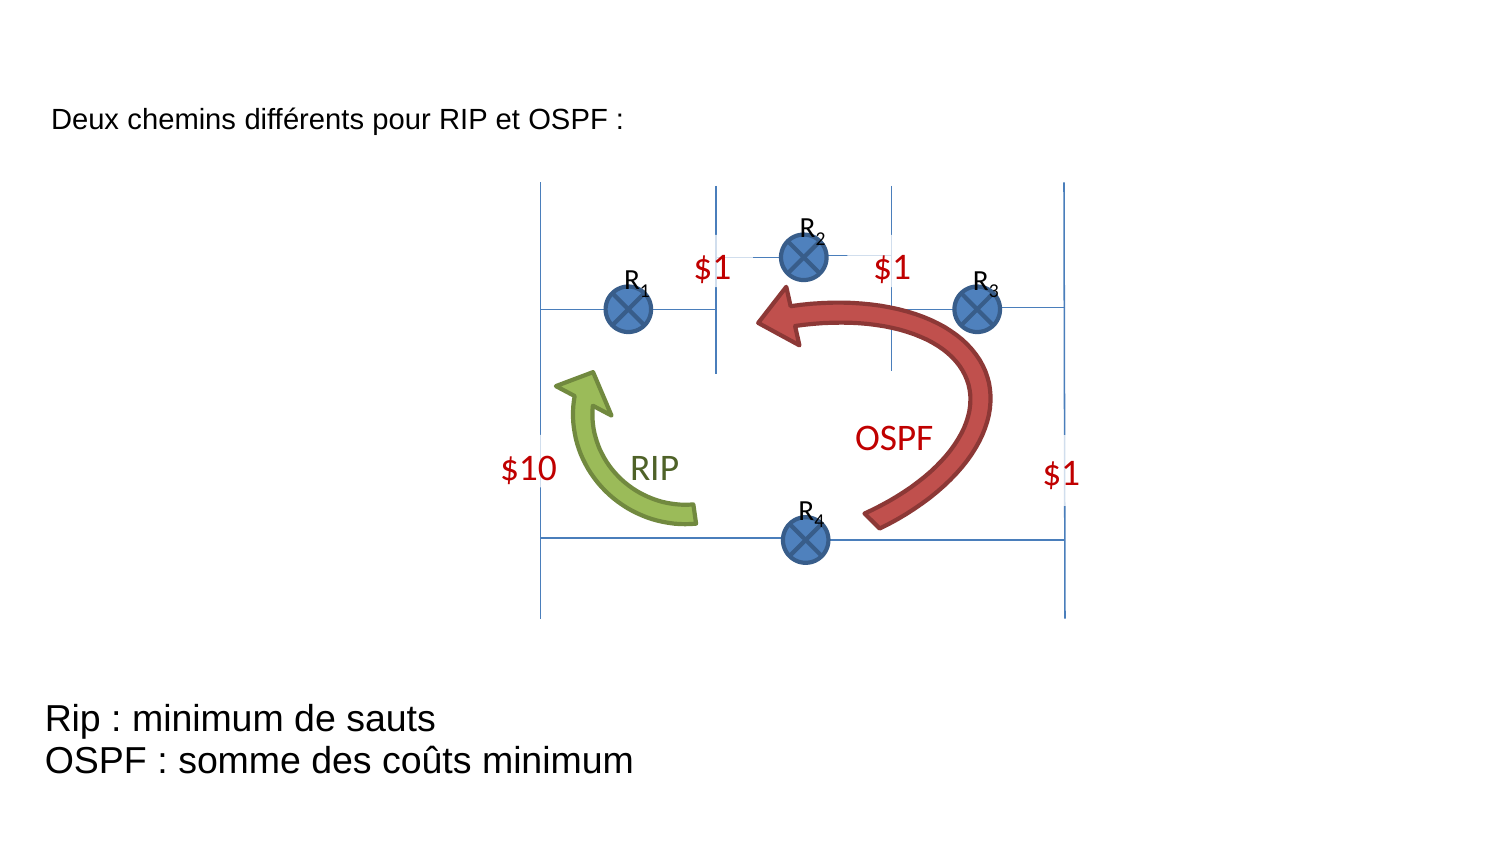

# Deux chemins différents pour RIP et OSPF :
R2
$1
$1
R1
R3
OSPF
RIP
$10
$1
R4
Rip : minimum de sauts
OSPF : somme des coûts minimum